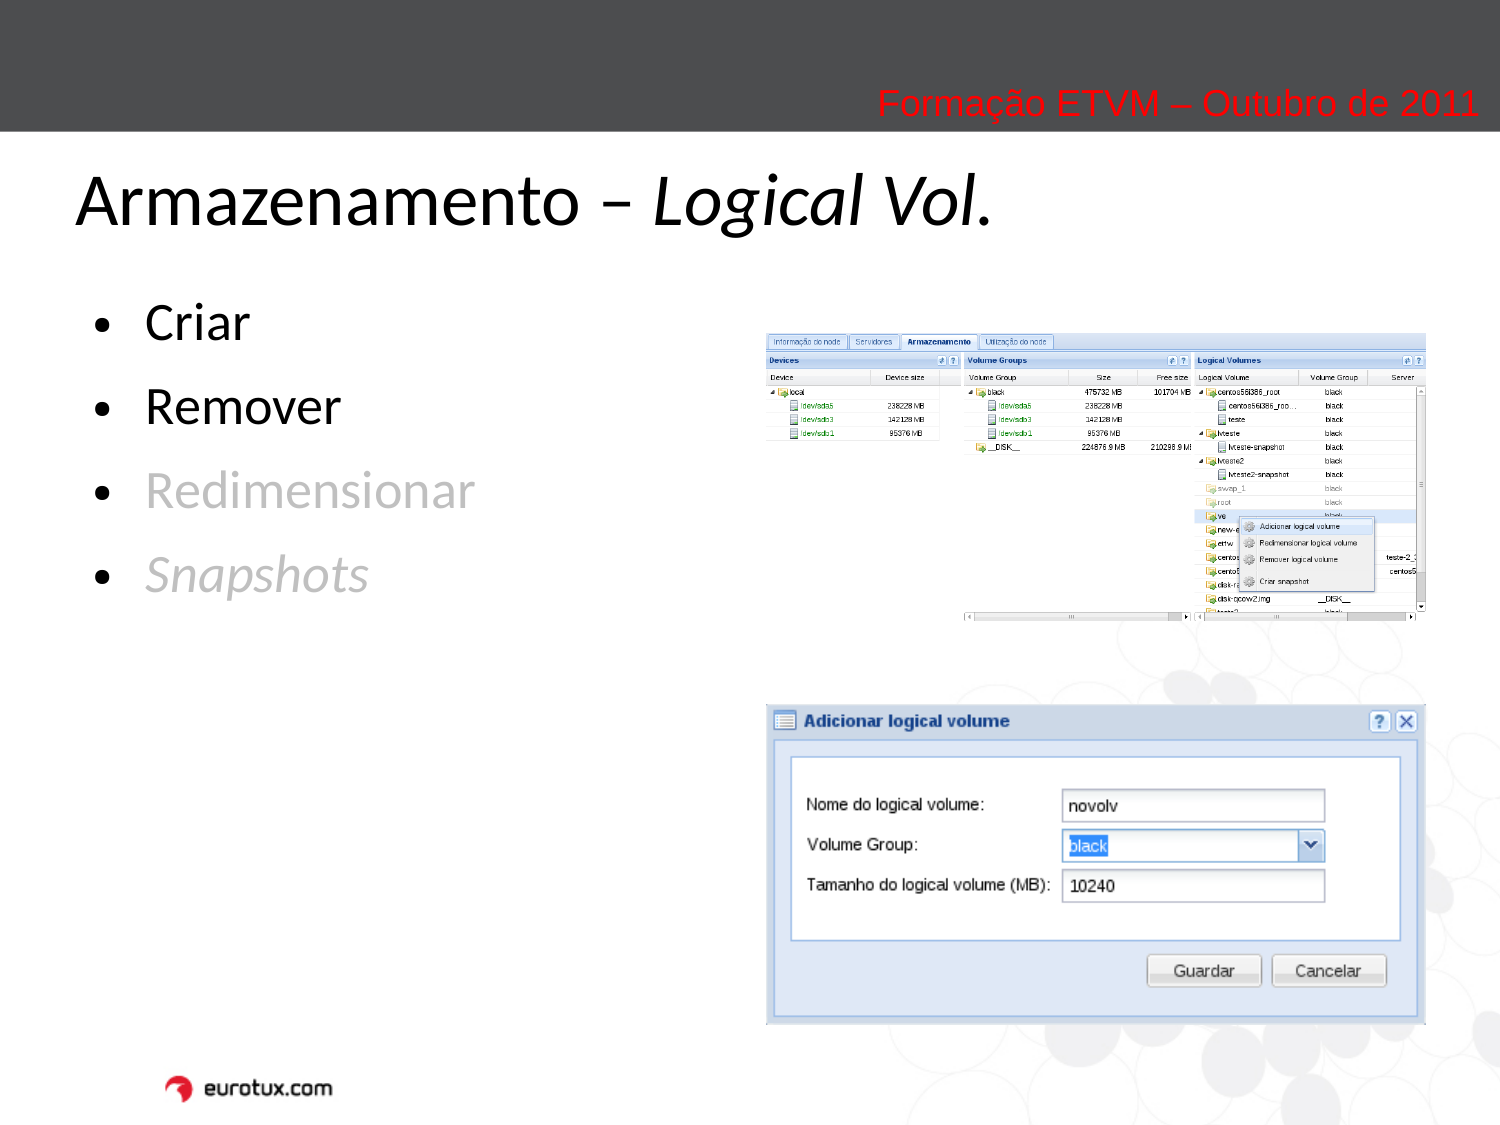

# Armazenamento – Logical Vol.
Criar
Remover
Redimensionar
Snapshots